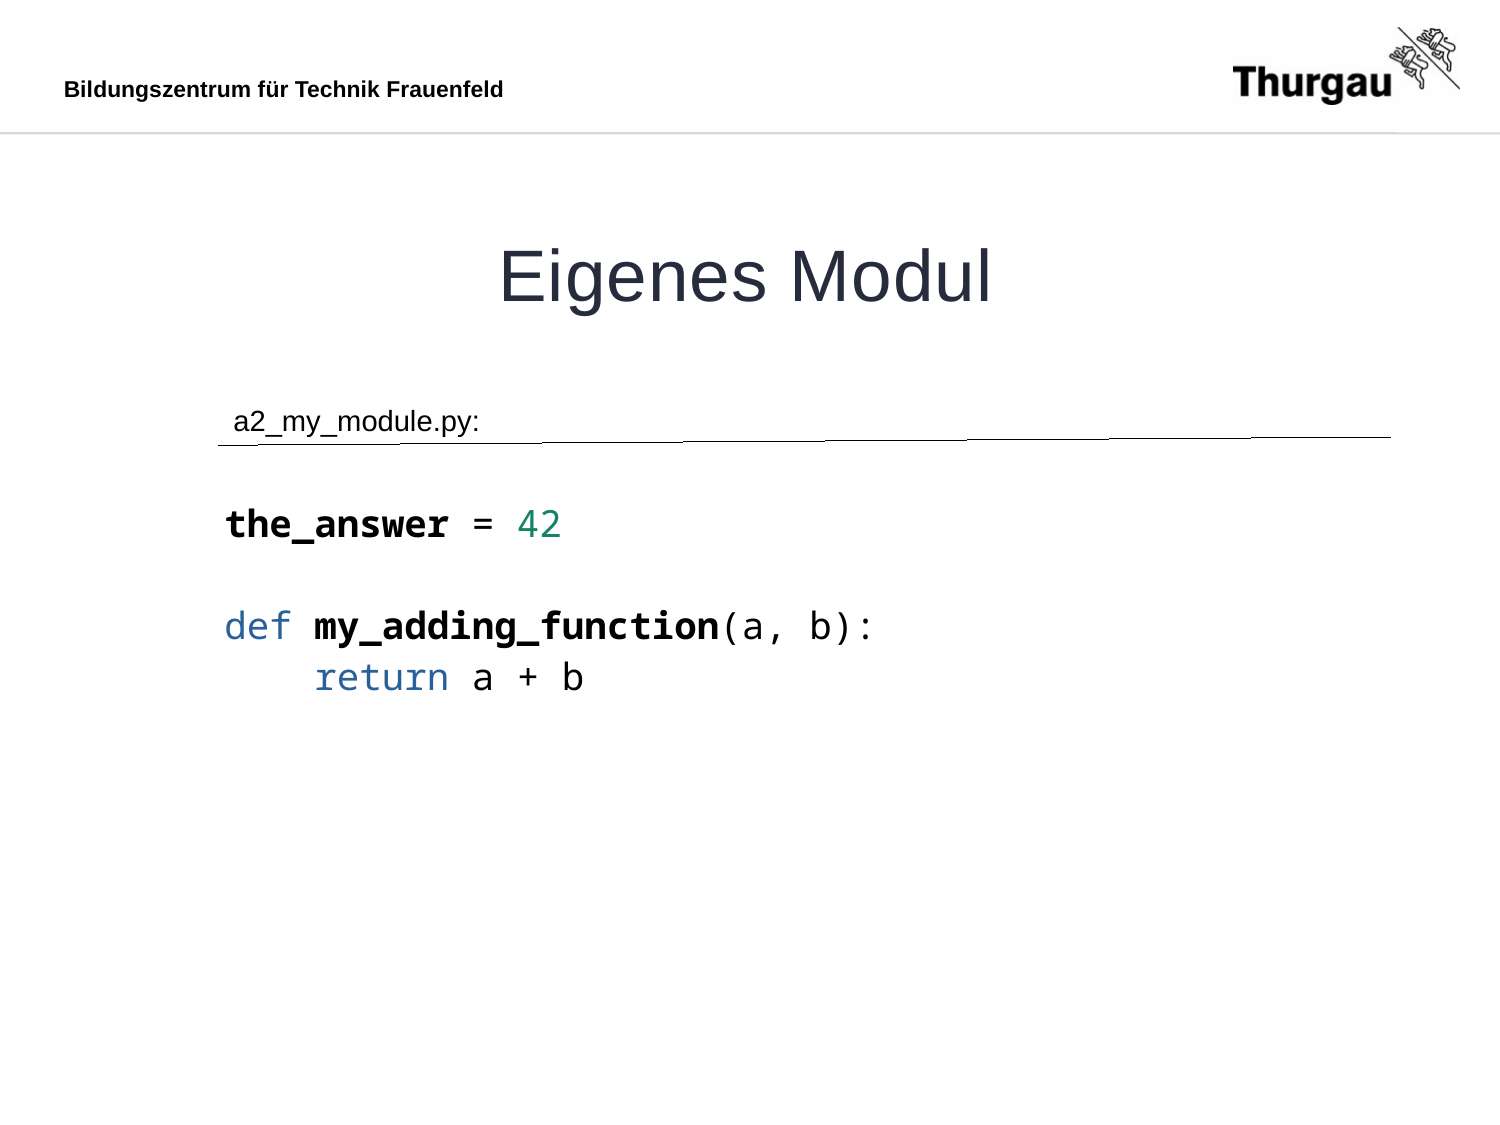

Bildungszentrum für Technik Frauenfeld
Eigenes Modul
a2_my_module.py:
the_answer = 42
def my_adding_function(a, b):
 return a + b